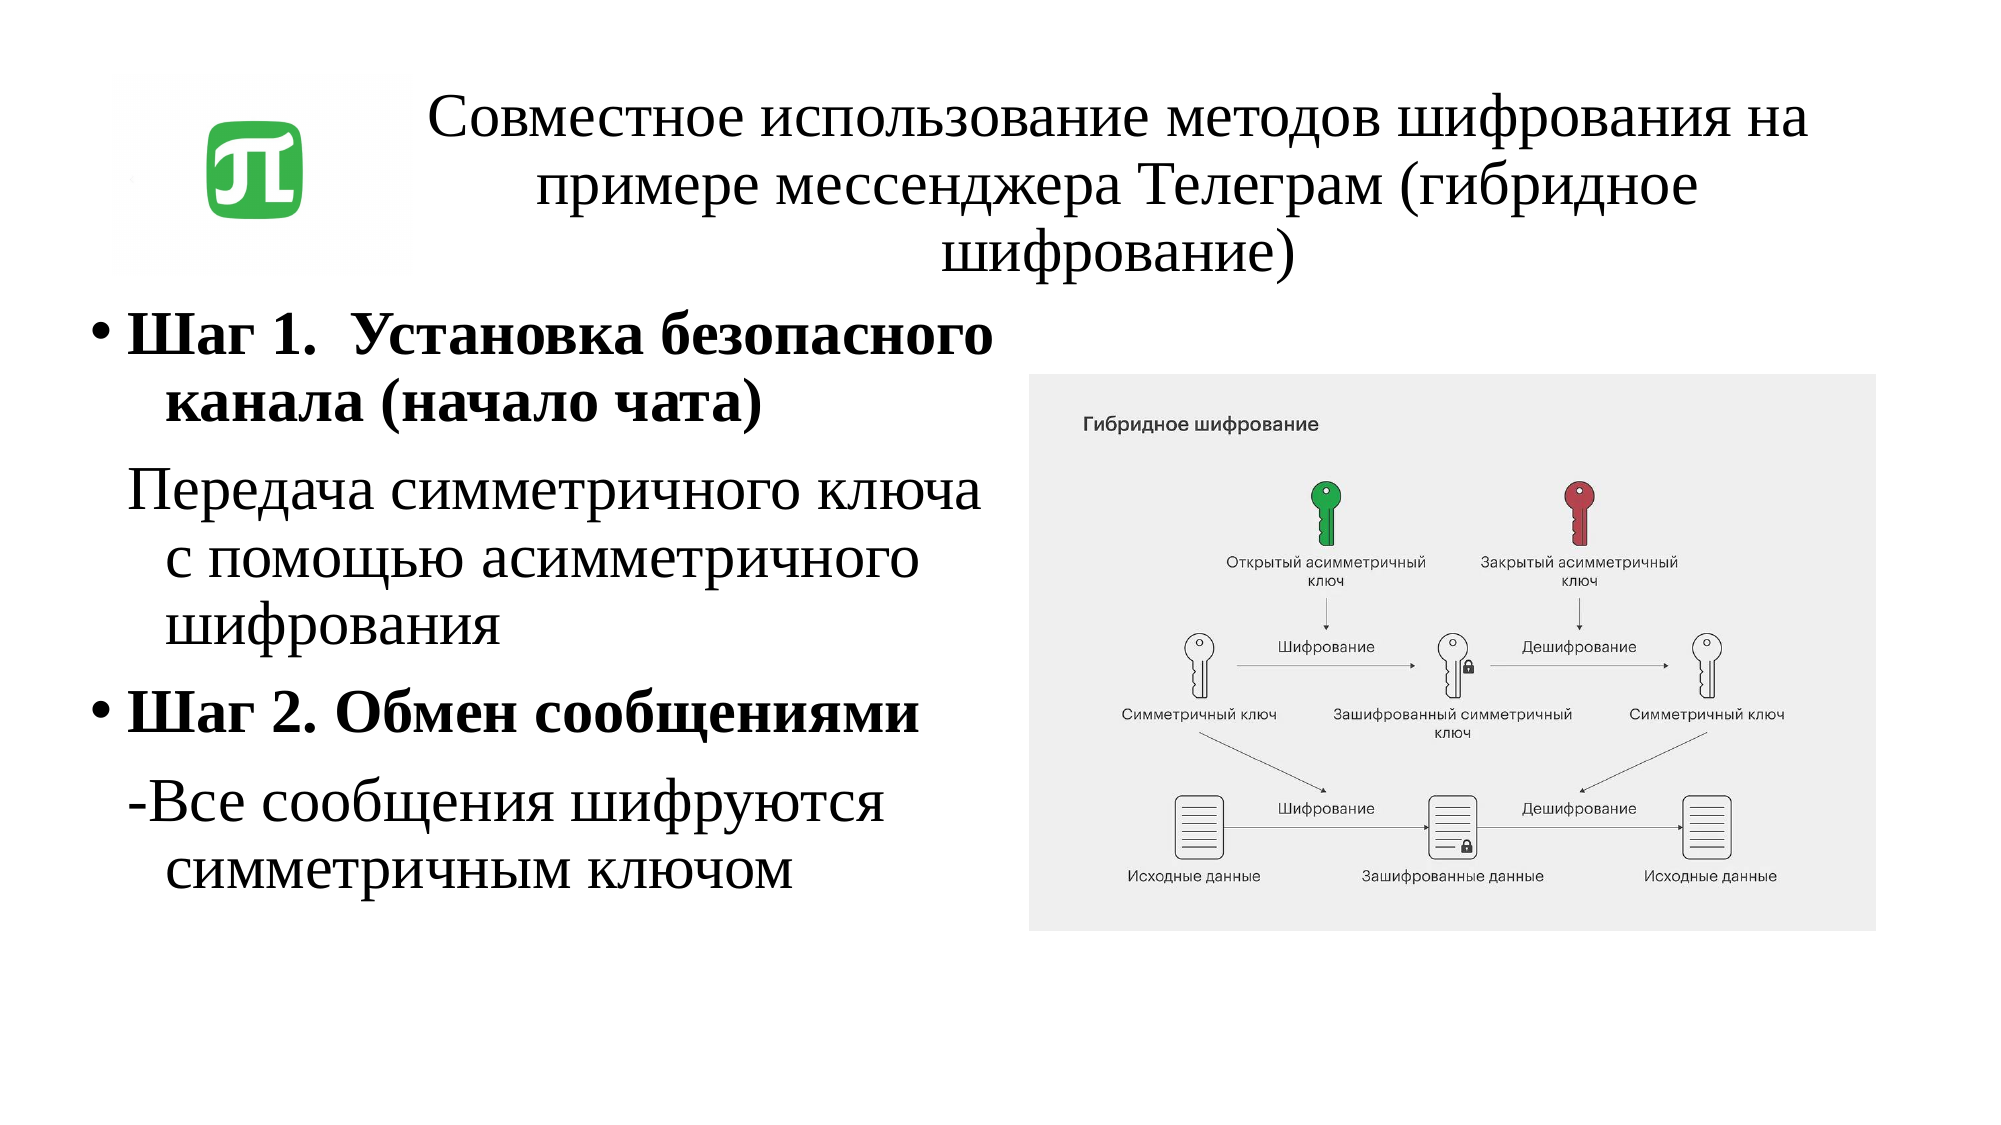

# Совместное использование методов шифрования на примере мессенджера Телеграм (гибридное шифрование)
Шаг 1. Установка безопасного канала (начало чата)
Передача симметричного ключа с помощью асимметричного шифрования
Шаг 2. Обмен сообщениями
-Все сообщения шифруются симметричным ключом